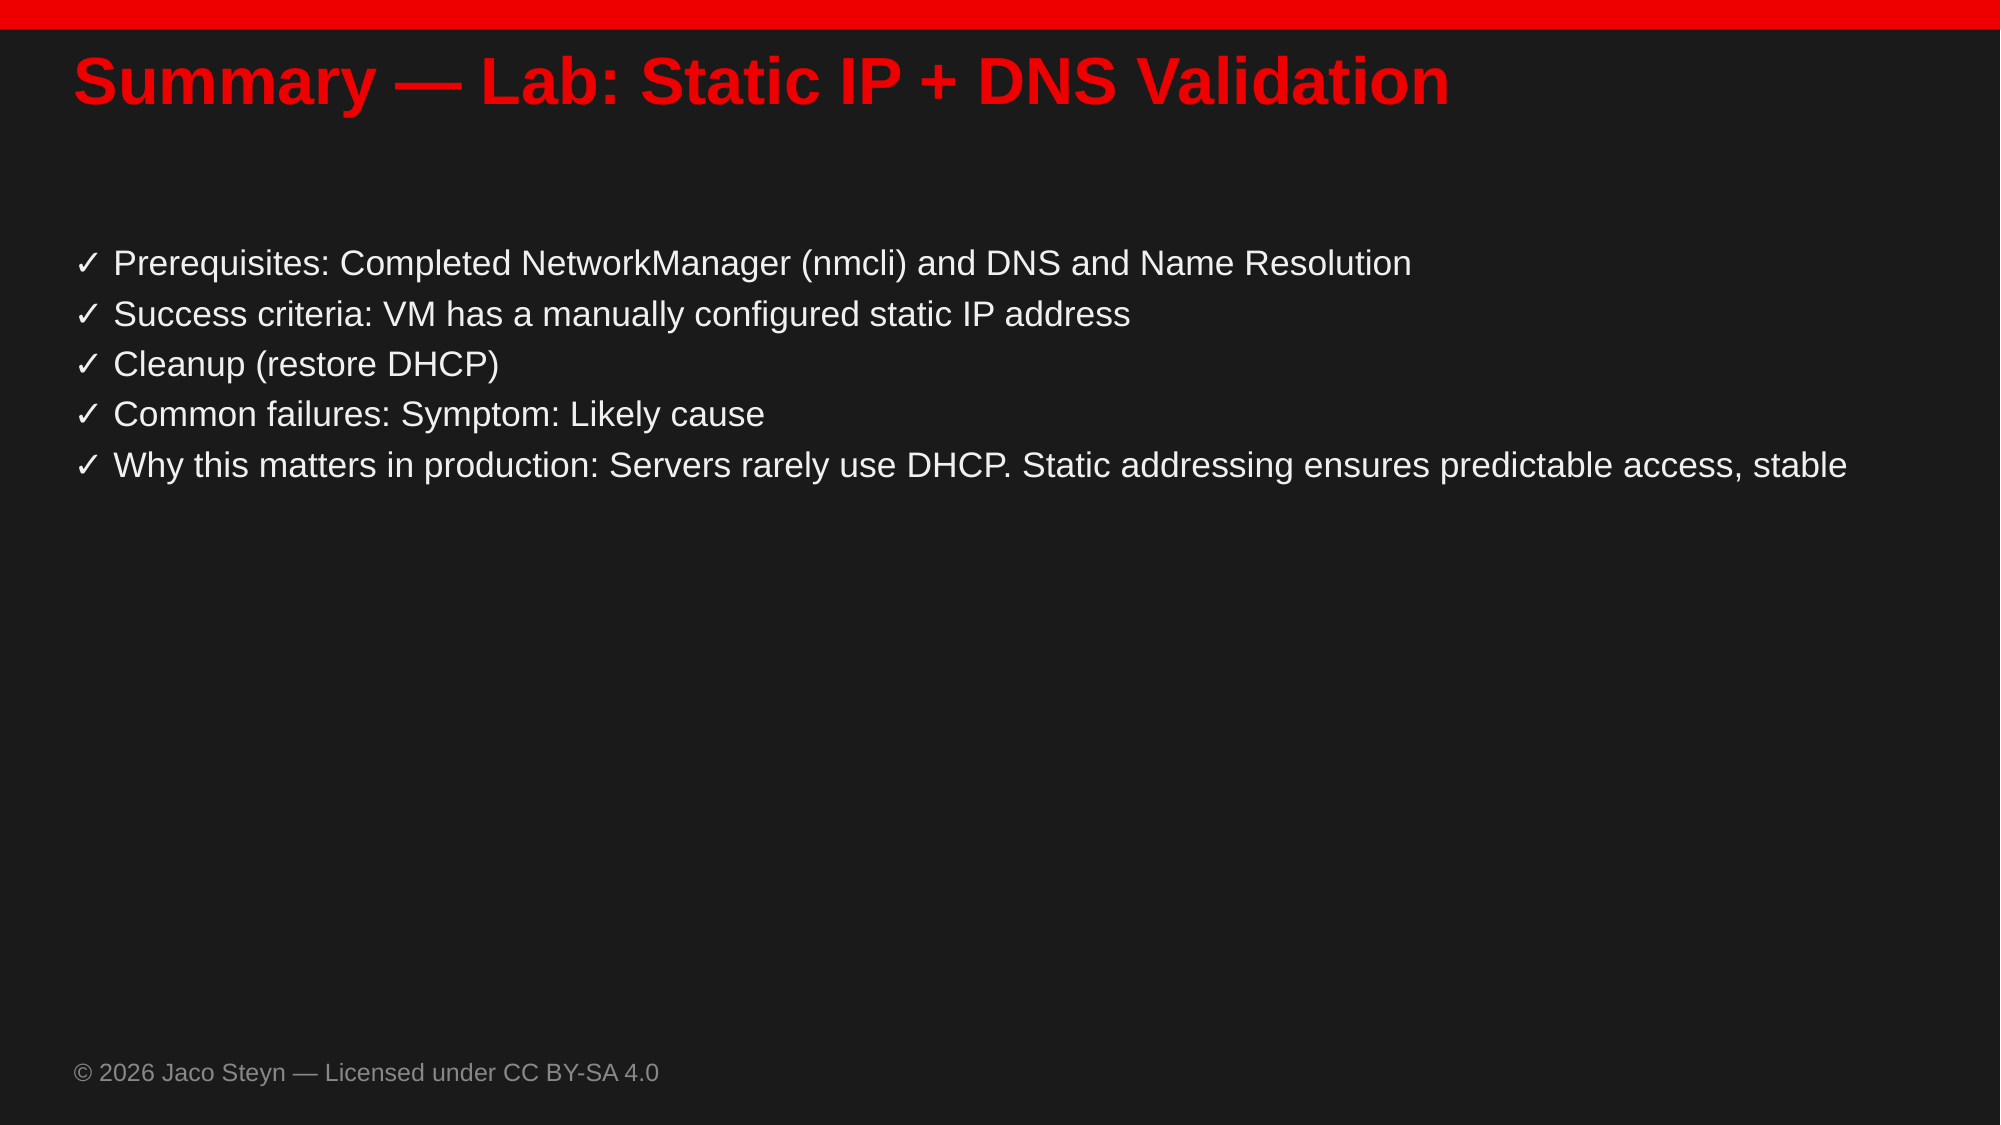

Summary — Lab: Static IP + DNS Validation
✓ Prerequisites: Completed NetworkManager (nmcli) and DNS and Name Resolution
✓ Success criteria: VM has a manually configured static IP address
✓ Cleanup (restore DHCP)
✓ Common failures: Symptom: Likely cause
✓ Why this matters in production: Servers rarely use DHCP. Static addressing ensures predictable access, stable
© 2026 Jaco Steyn — Licensed under CC BY-SA 4.0